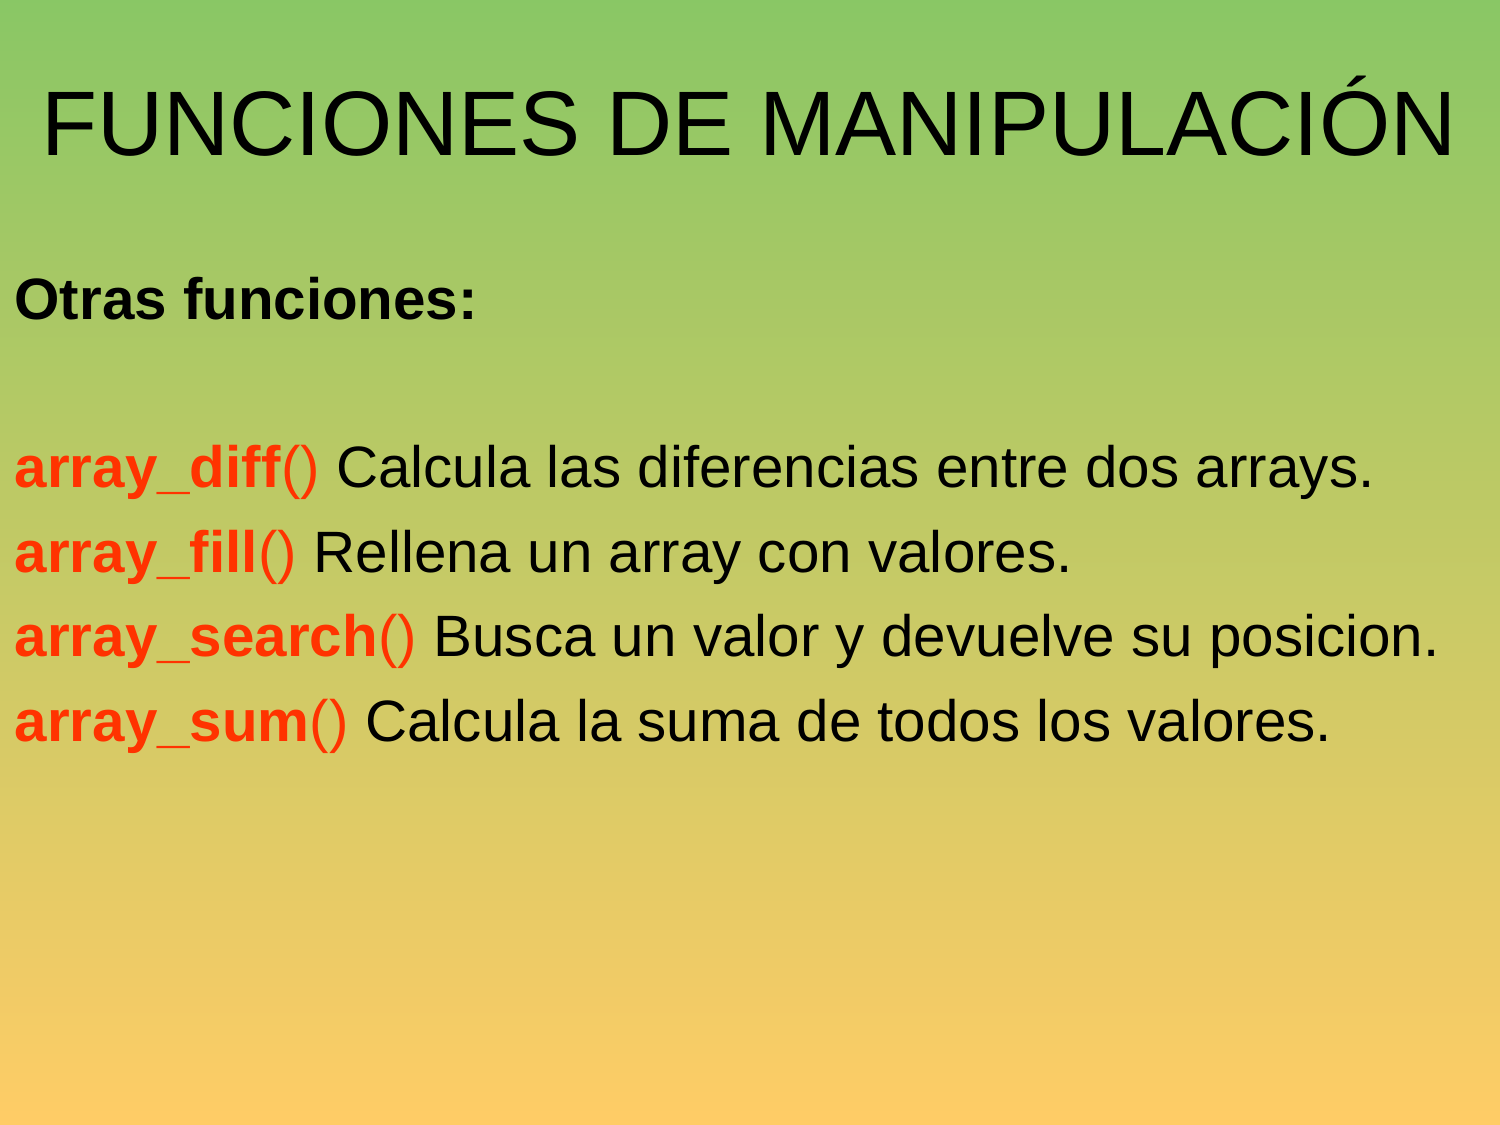

# Otras funciones:
array_diff() Calcula las diferencias entre dos arrays.
array_fill() Rellena un array con valores.
array_search() Busca un valor y devuelve su posicion.
array_sum() Calcula la suma de todos los valores.
FUNCIONES DE MANIPULACIÓN